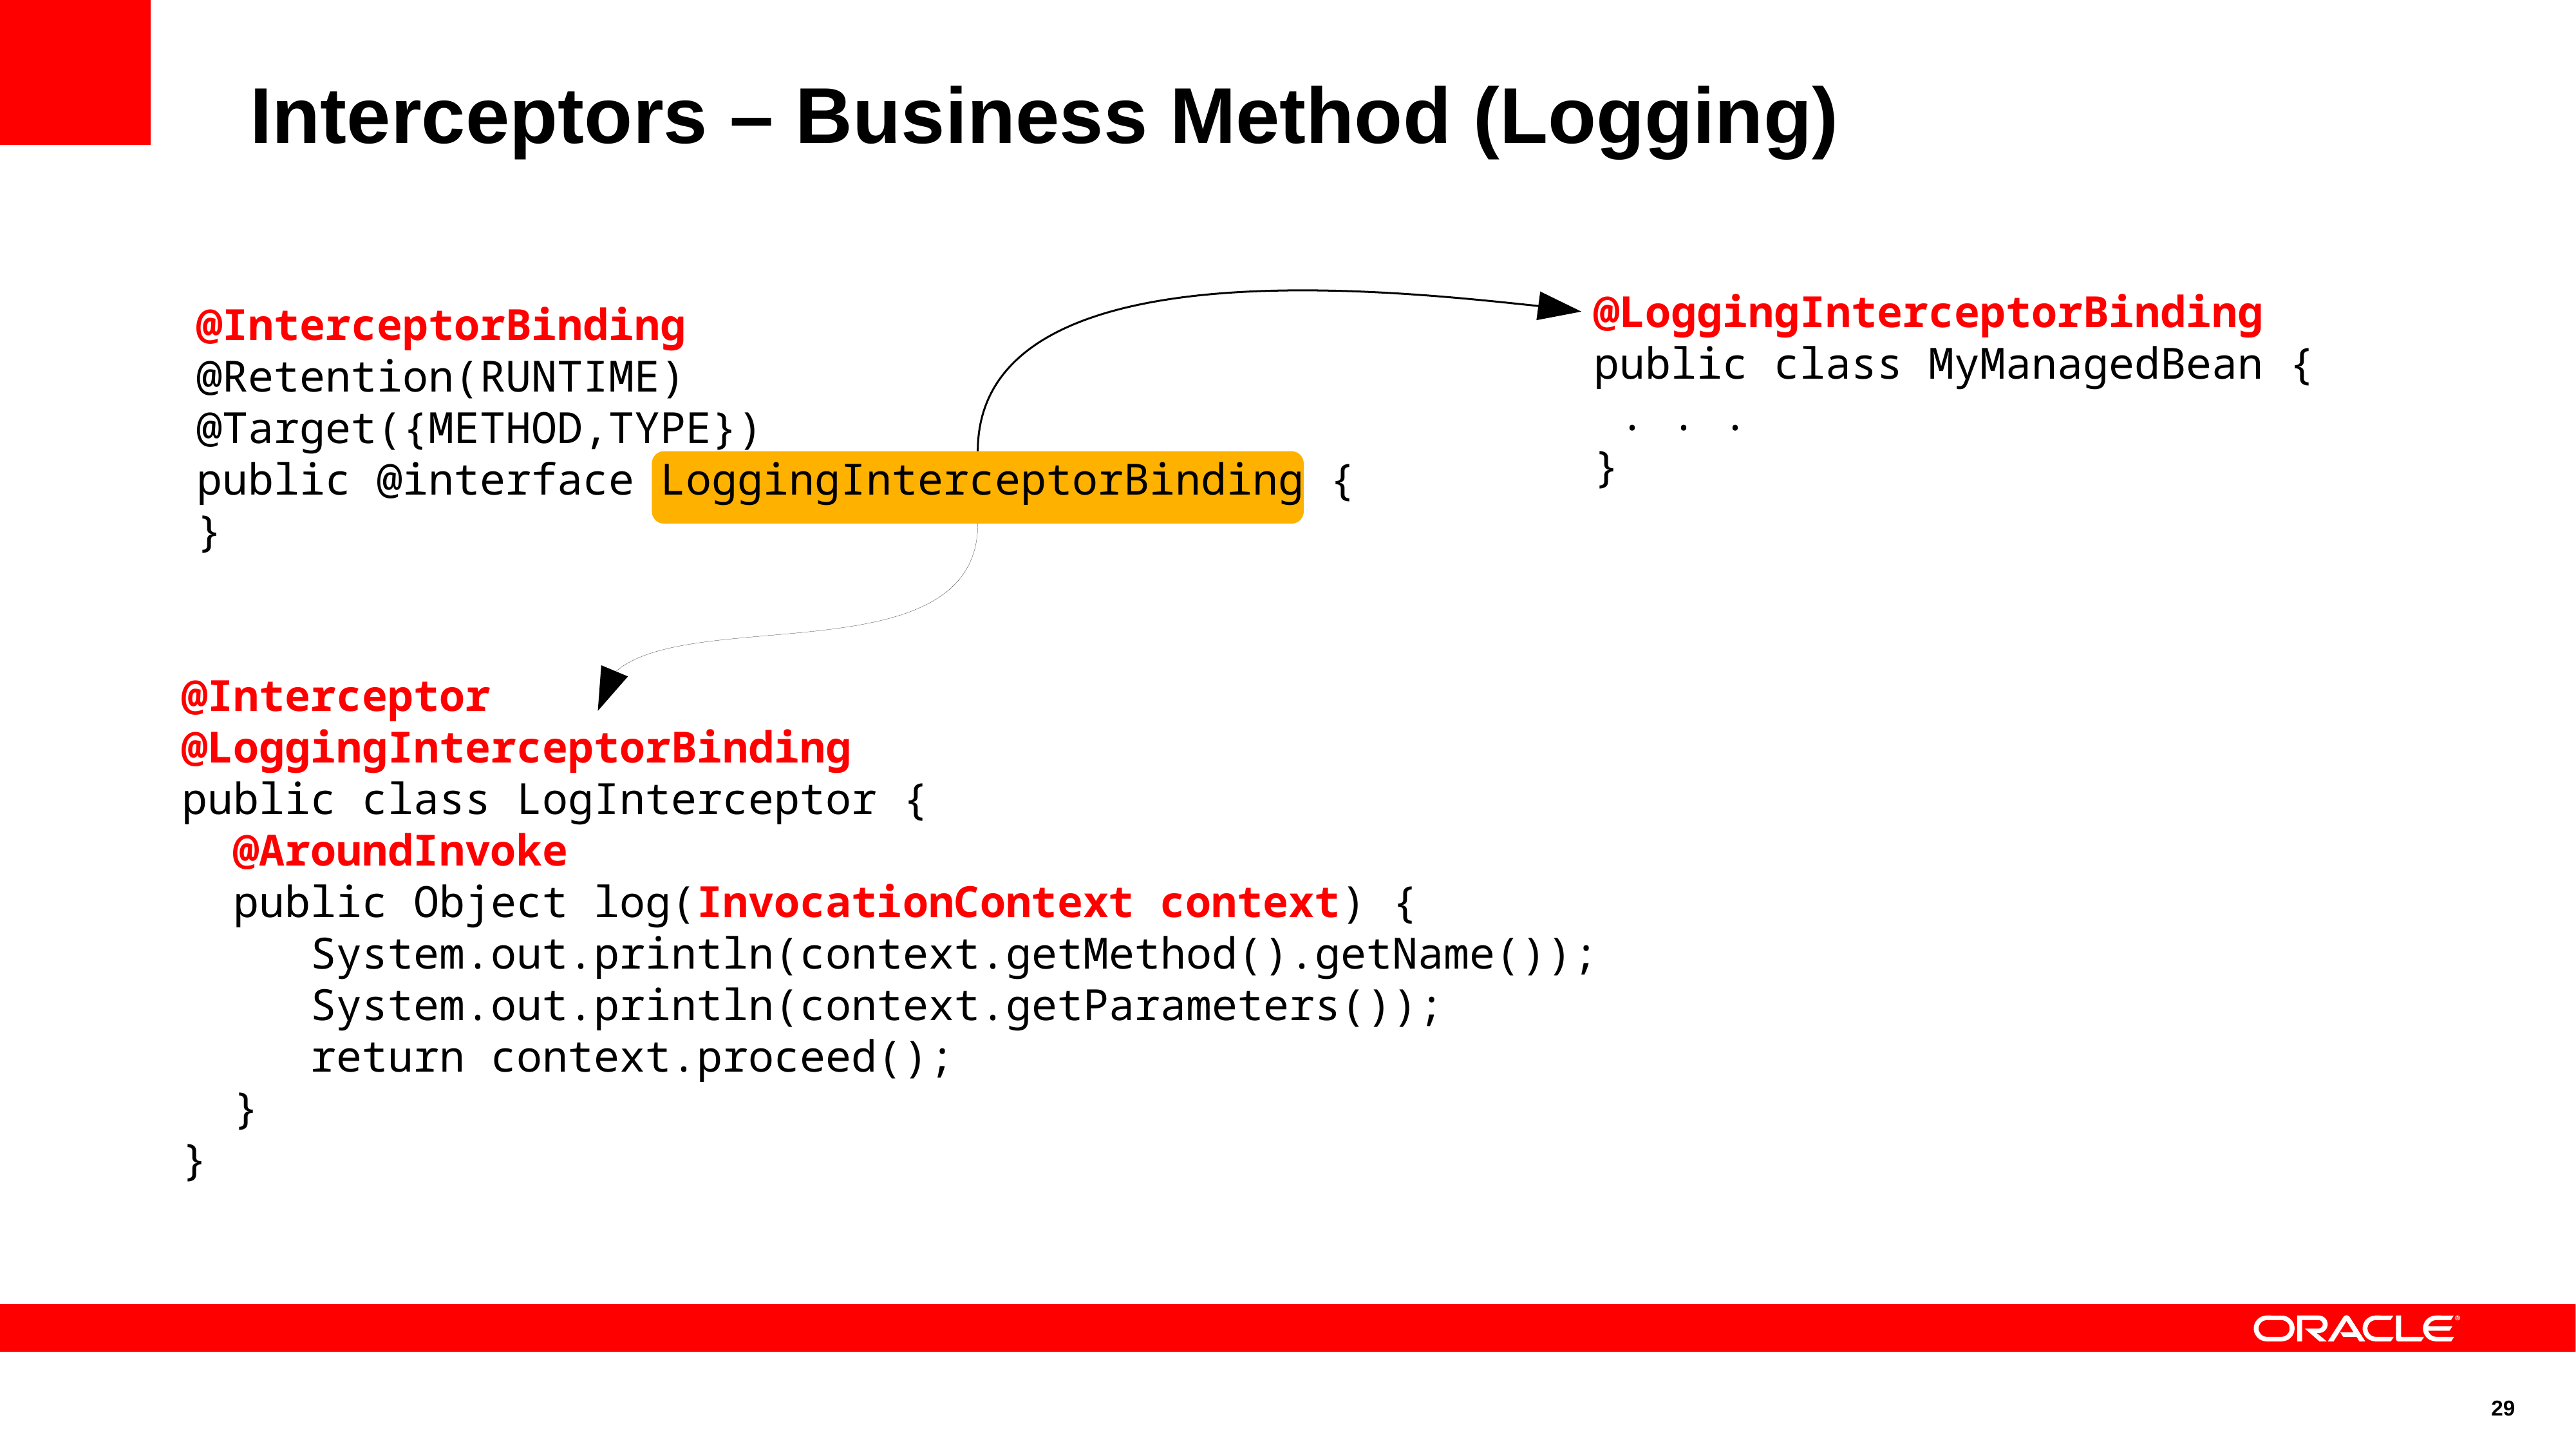

# Interceptors – Business Method (Logging)
@LoggingInterceptorBinding
public class MyManagedBean {
 . . .
}
@InterceptorBinding
@Retention(RUNTIME)
@Target({METHOD,TYPE})
public @interface LoggingInterceptorBinding {
}
@Interceptor
@LoggingInterceptorBinding
public class LogInterceptor {
 @AroundInvoke
 public Object log(InvocationContext context) {
 System.out.println(context.getMethod().getName());
 System.out.println(context.getParameters());
 return context.proceed();
 }
}